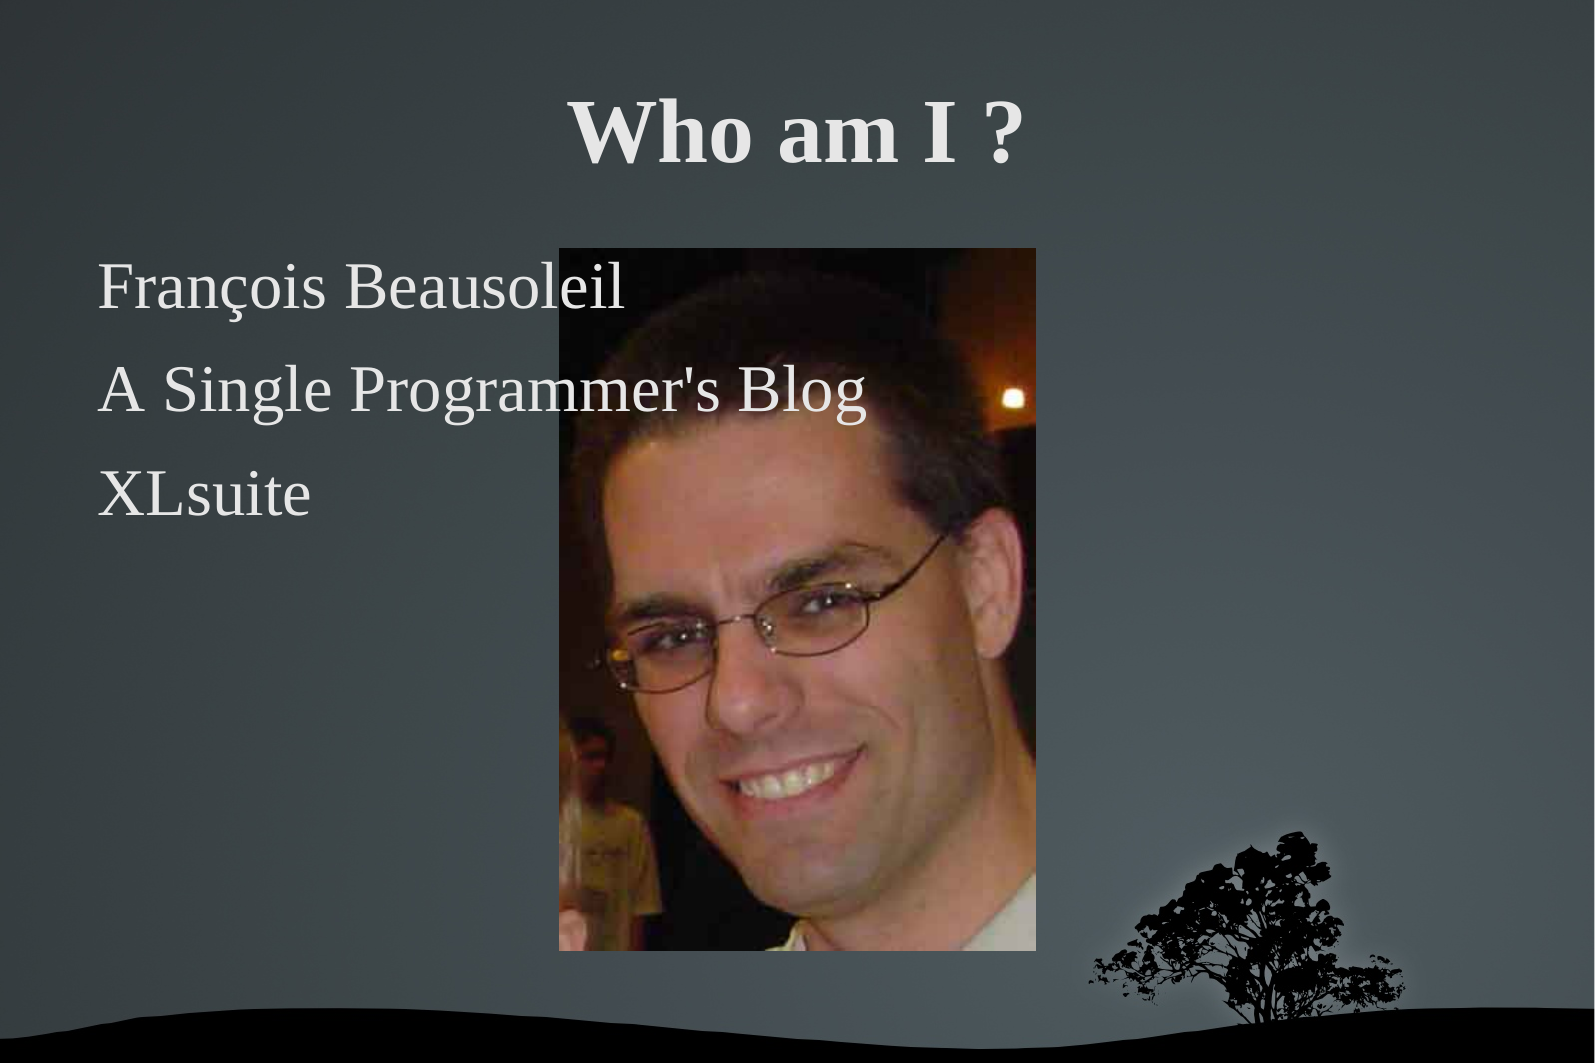

# Who am I ?
François Beausoleil
A Single Programmer's Blog
XLsuite